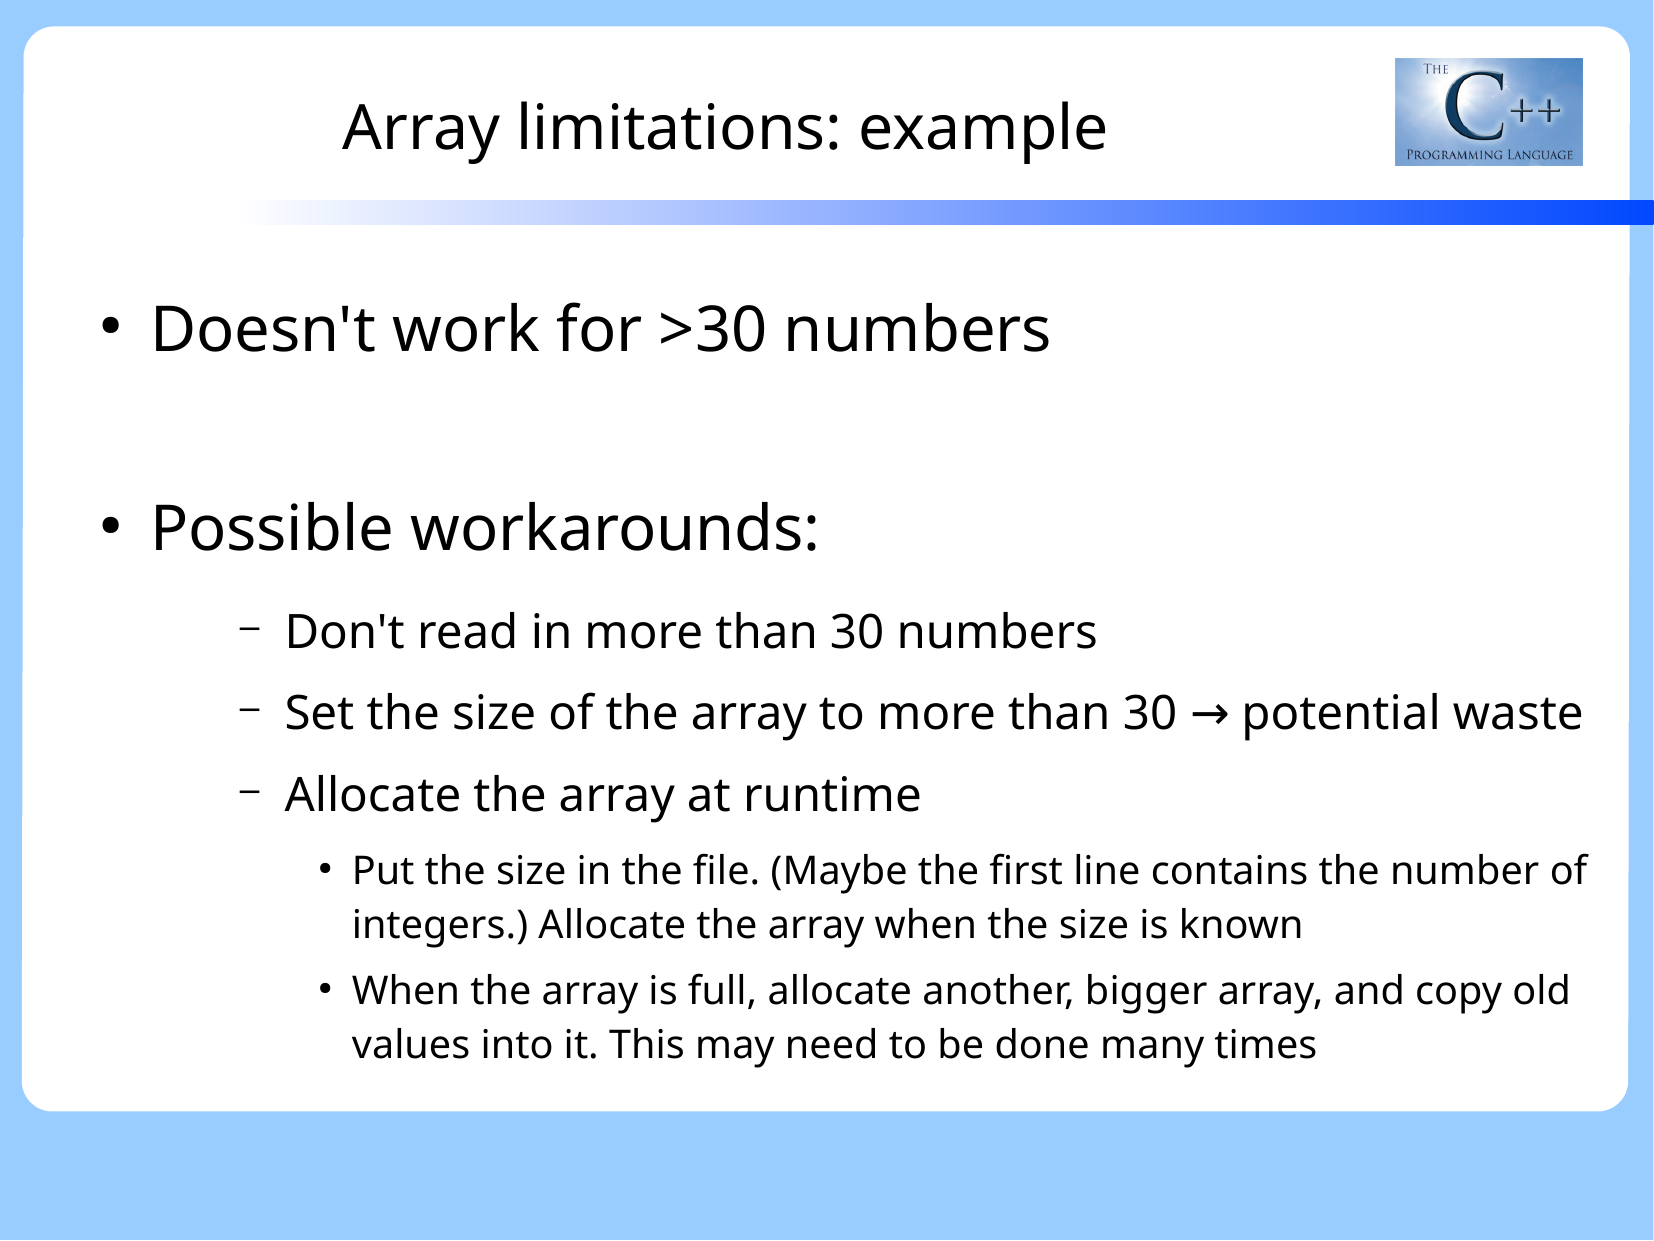

# Array limitations: example
Doesn't work for >30 numbers
Possible workarounds:
Don't read in more than 30 numbers
Set the size of the array to more than 30 → potential waste
Allocate the array at runtime
Put the size in the file. (Maybe the first line contains the number of integers.) Allocate the array when the size is known
When the array is full, allocate another, bigger array, and copy old values into it. This may need to be done many times